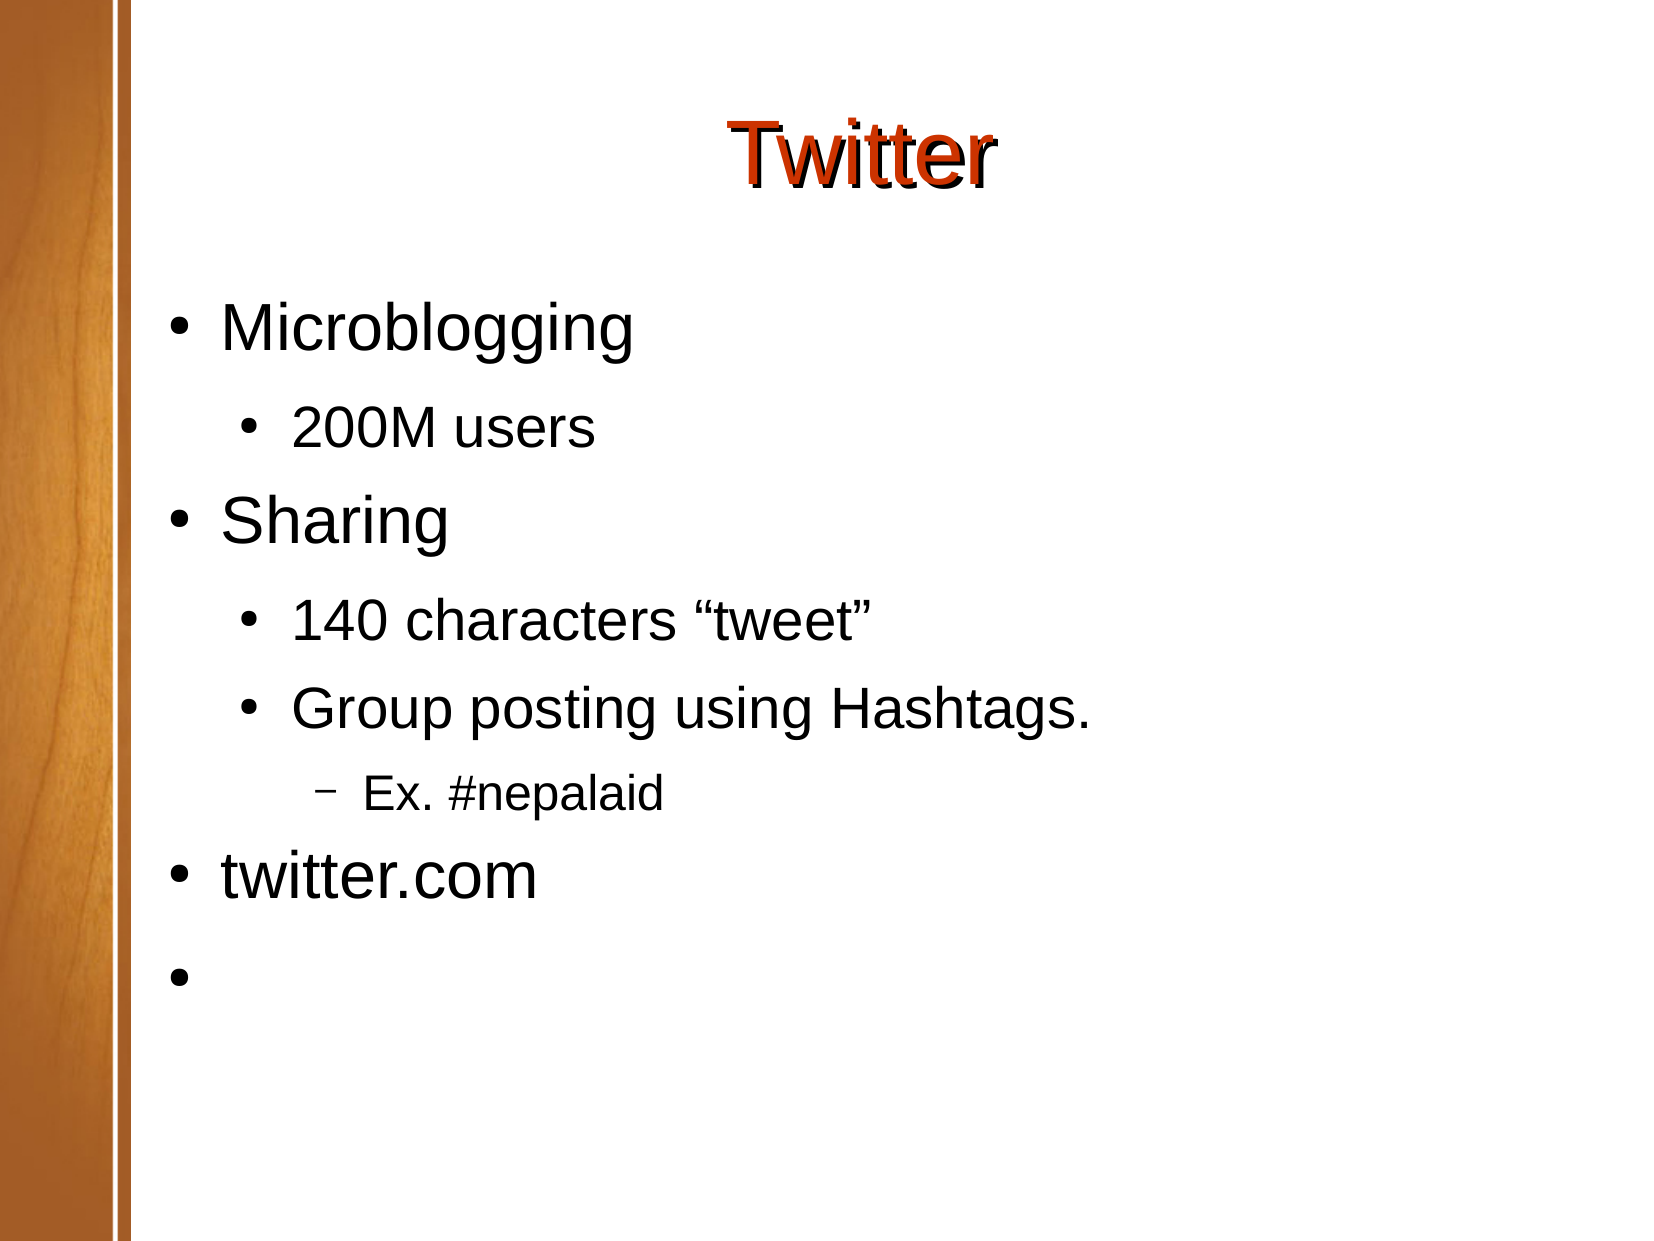

# Twitter
Microblogging
200M users
Sharing
140 characters “tweet”
Group posting using Hashtags.
Ex. #nepalaid
twitter.com